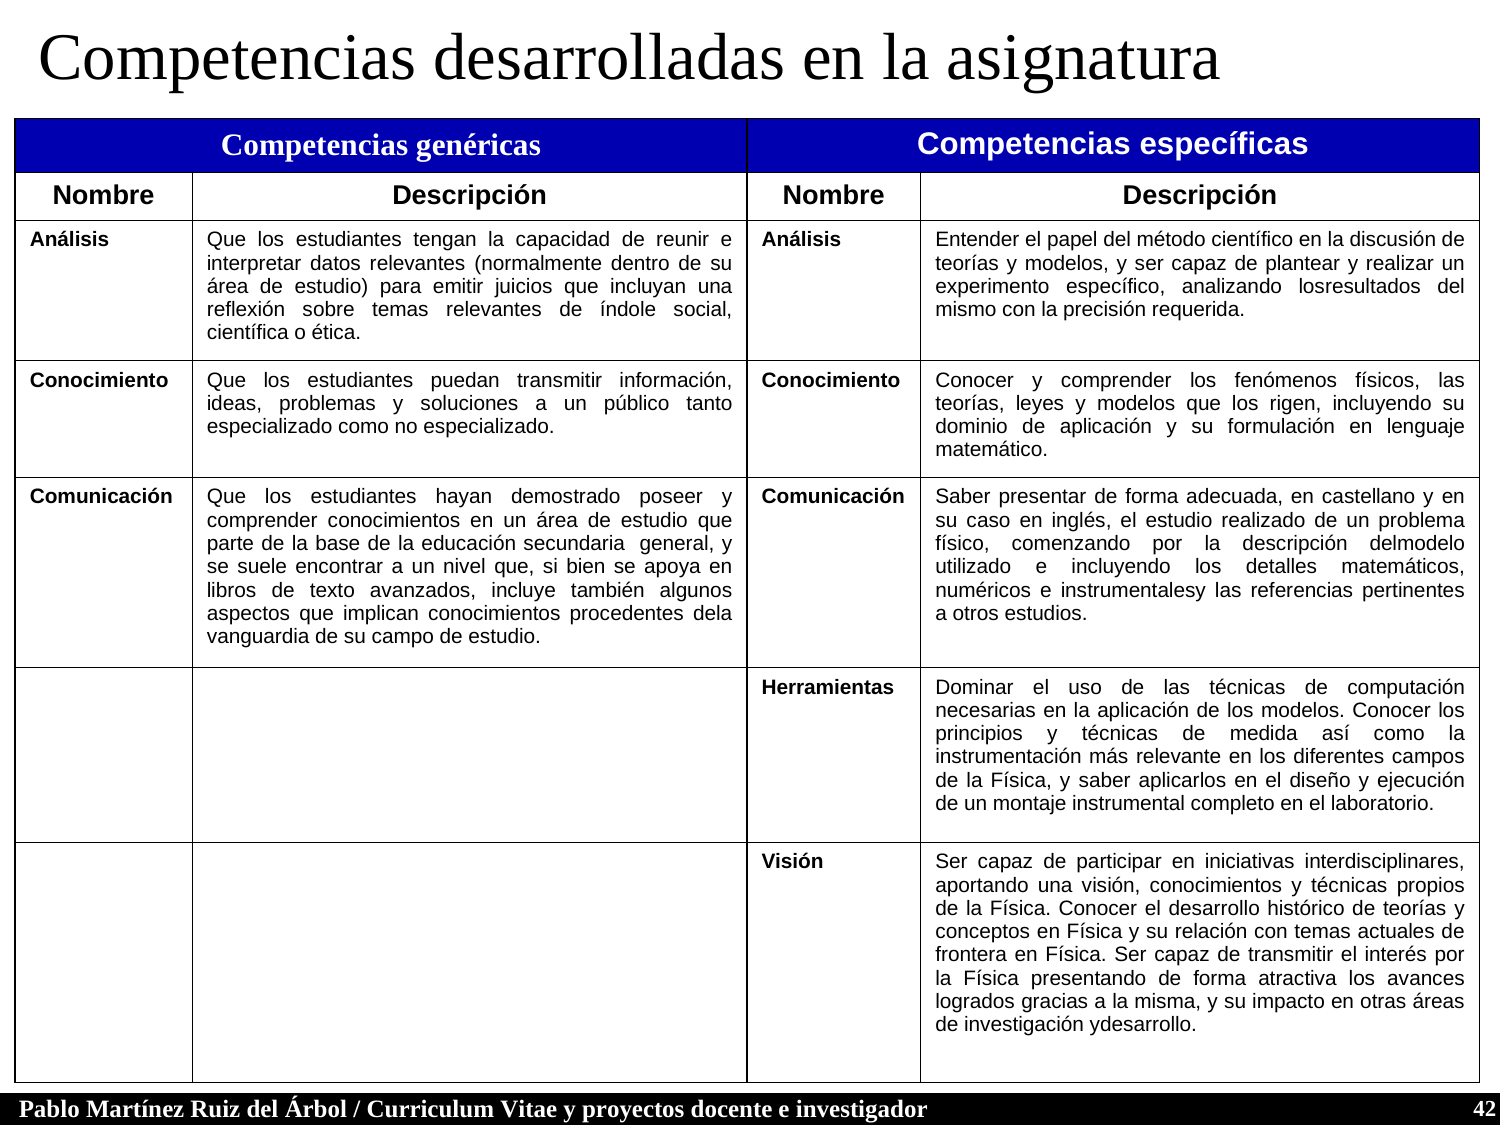

Competencias desarrolladas en la asignatura
| Competencias genéricas | | Competencias específicas | |
| --- | --- | --- | --- |
| Nombre | Descripción | Nombre | Descripción |
| Análisis | Que los estudiantes tengan la capacidad de reunir e interpretar datos relevantes (normalmente dentro de su área de estudio) para emitir juicios que incluyan una reflexión sobre temas relevantes de índole social, científica o ética. | Análisis | Entender el papel del método científico en la discusión de teorías y modelos, y ser capaz de plantear y realizar un experimento específico, analizando losresultados del mismo con la precisión requerida. |
| Conocimiento | Que los estudiantes puedan transmitir información, ideas, problemas y soluciones a un público tanto especializado como no especializado. | Conocimiento | Conocer y comprender los fenómenos físicos, las teorías, leyes y modelos que los rigen, incluyendo su dominio de aplicación y su formulación en lenguaje matemático. |
| Comunicación | Que los estudiantes hayan demostrado poseer y comprender conocimientos en un área de estudio que parte de la base de la educación secundaria general, y se suele encontrar a un nivel que, si bien se apoya en libros de texto avanzados, incluye también algunos aspectos que implican conocimientos procedentes dela vanguardia de su campo de estudio. | Comunicación | Saber presentar de forma adecuada, en castellano y en su caso en inglés, el estudio realizado de un problema físico, comenzando por la descripción delmodelo utilizado e incluyendo los detalles matemáticos, numéricos e instrumentalesy las referencias pertinentes a otros estudios. |
| | | Herramientas | Dominar el uso de las técnicas de computación necesarias en la aplicación de los modelos. Conocer los principios y técnicas de medida así como la instrumentación más relevante en los diferentes campos de la Física, y saber aplicarlos en el diseño y ejecución de un montaje instrumental completo en el laboratorio. |
| | | Visión | Ser capaz de participar en iniciativas interdisciplinares, aportando una visión, conocimientos y técnicas propios de la Física. Conocer el desarrollo histórico de teorías y conceptos en Física y su relación con temas actuales de frontera en Física. Ser capaz de transmitir el interés por la Física presentando de forma atractiva los avances logrados gracias a la misma, y su impacto en otras áreas de investigación ydesarrollo. |
42